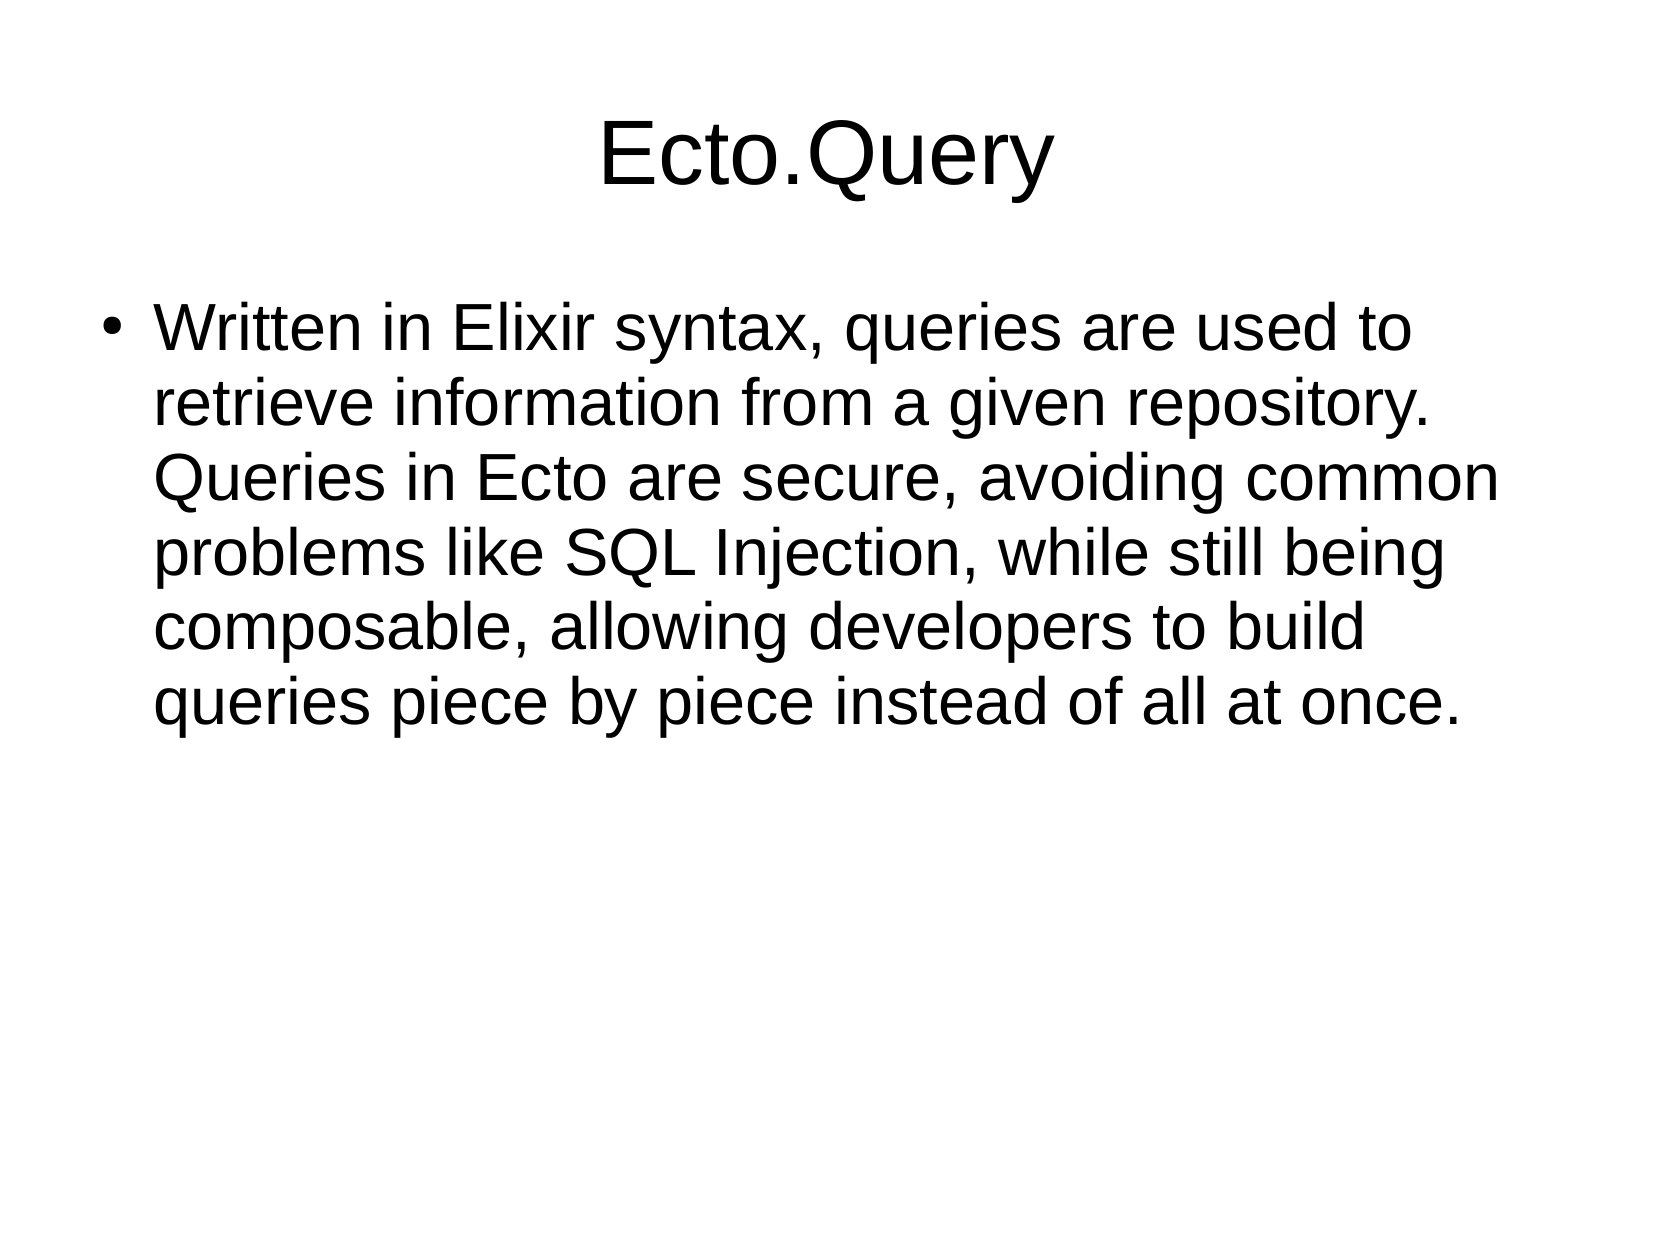

# Ecto.Query
Written in Elixir syntax, queries are used to retrieve information from a given repository. Queries in Ecto are secure, avoiding common problems like SQL Injection, while still being composable, allowing developers to build queries piece by piece instead of all at once.